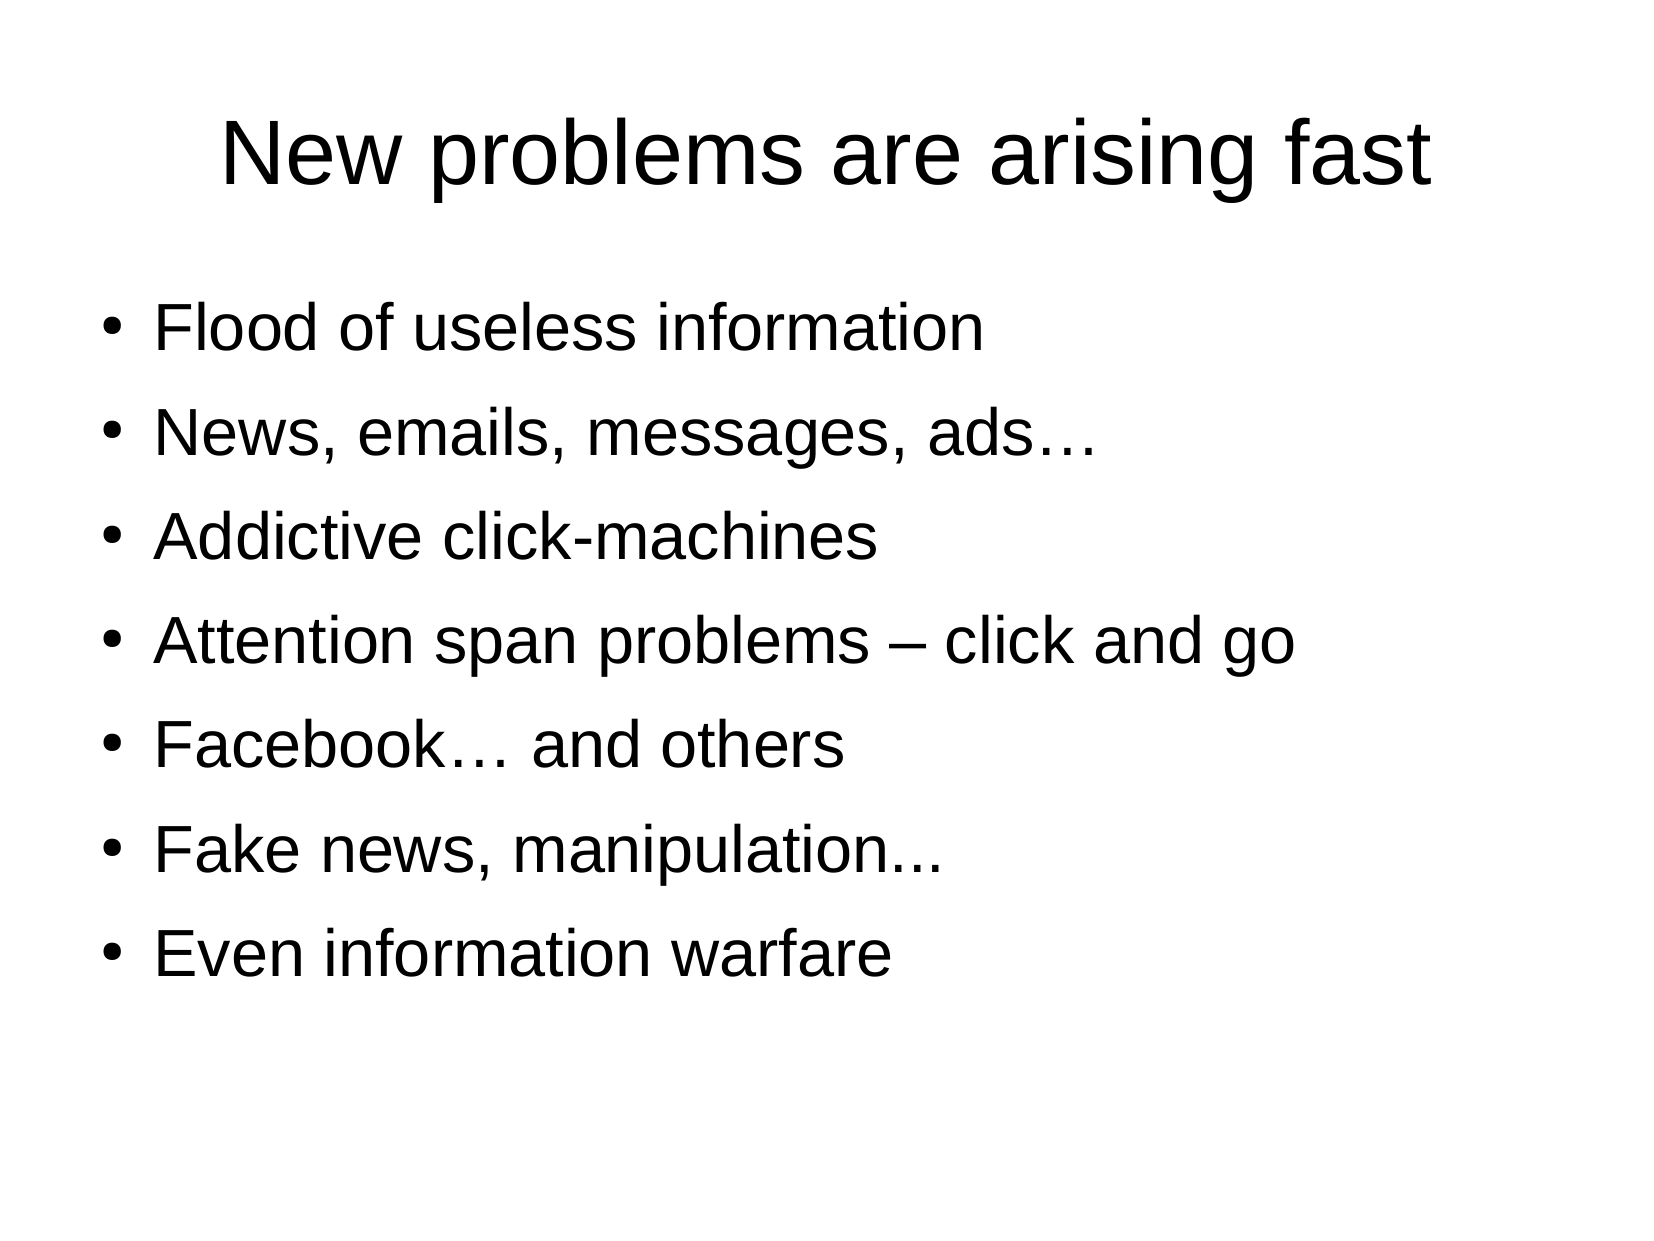

# New problems are arising fast
Flood of useless information
News, emails, messages, ads…
Addictive click-machines
Attention span problems – click and go
Facebook… and others
Fake news, manipulation...
Even information warfare